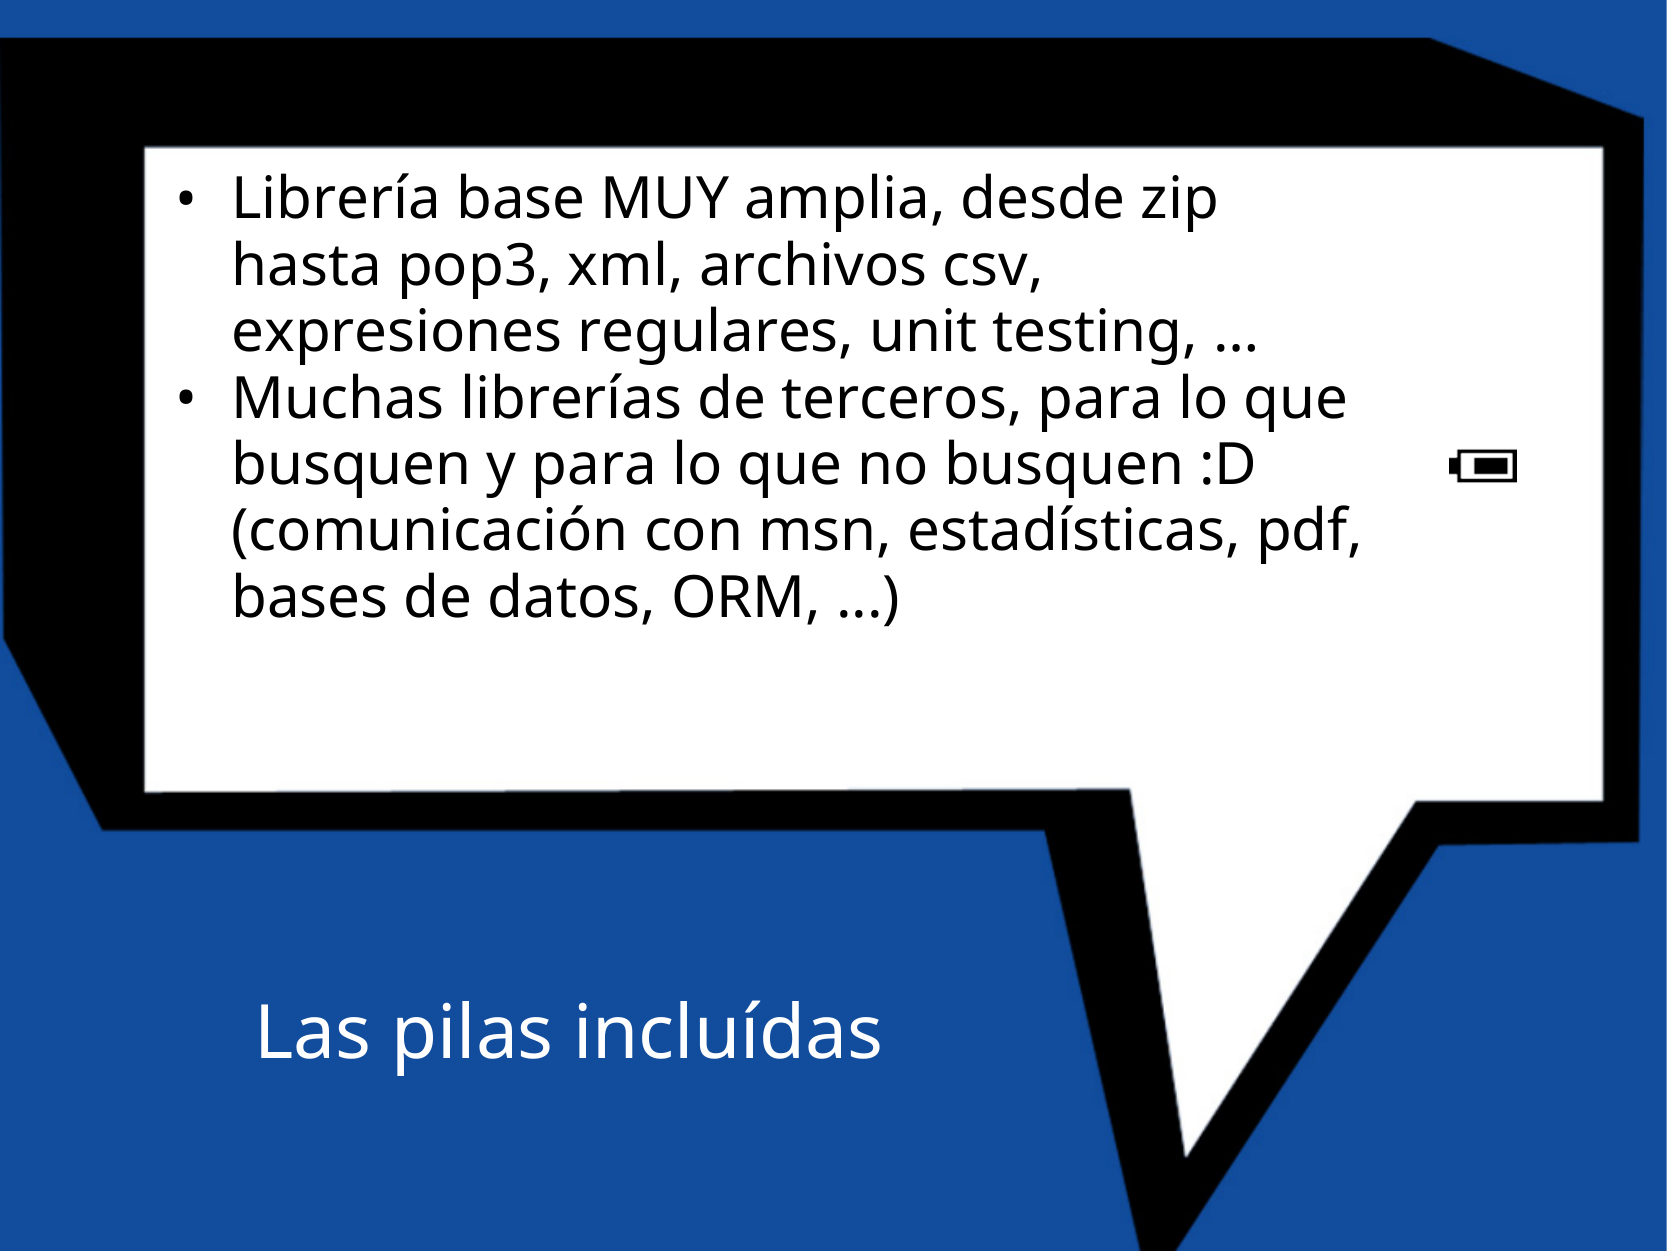

Librería base MUY amplia, desde zip hasta pop3, xml, archivos csv, expresiones regulares, unit testing, …
Muchas librerías de terceros, para lo que busquen y para lo que no busquen :D
(comunicación con msn, estadísticas, pdf, bases de datos, ORM, ...)
# Las pilas incluídas